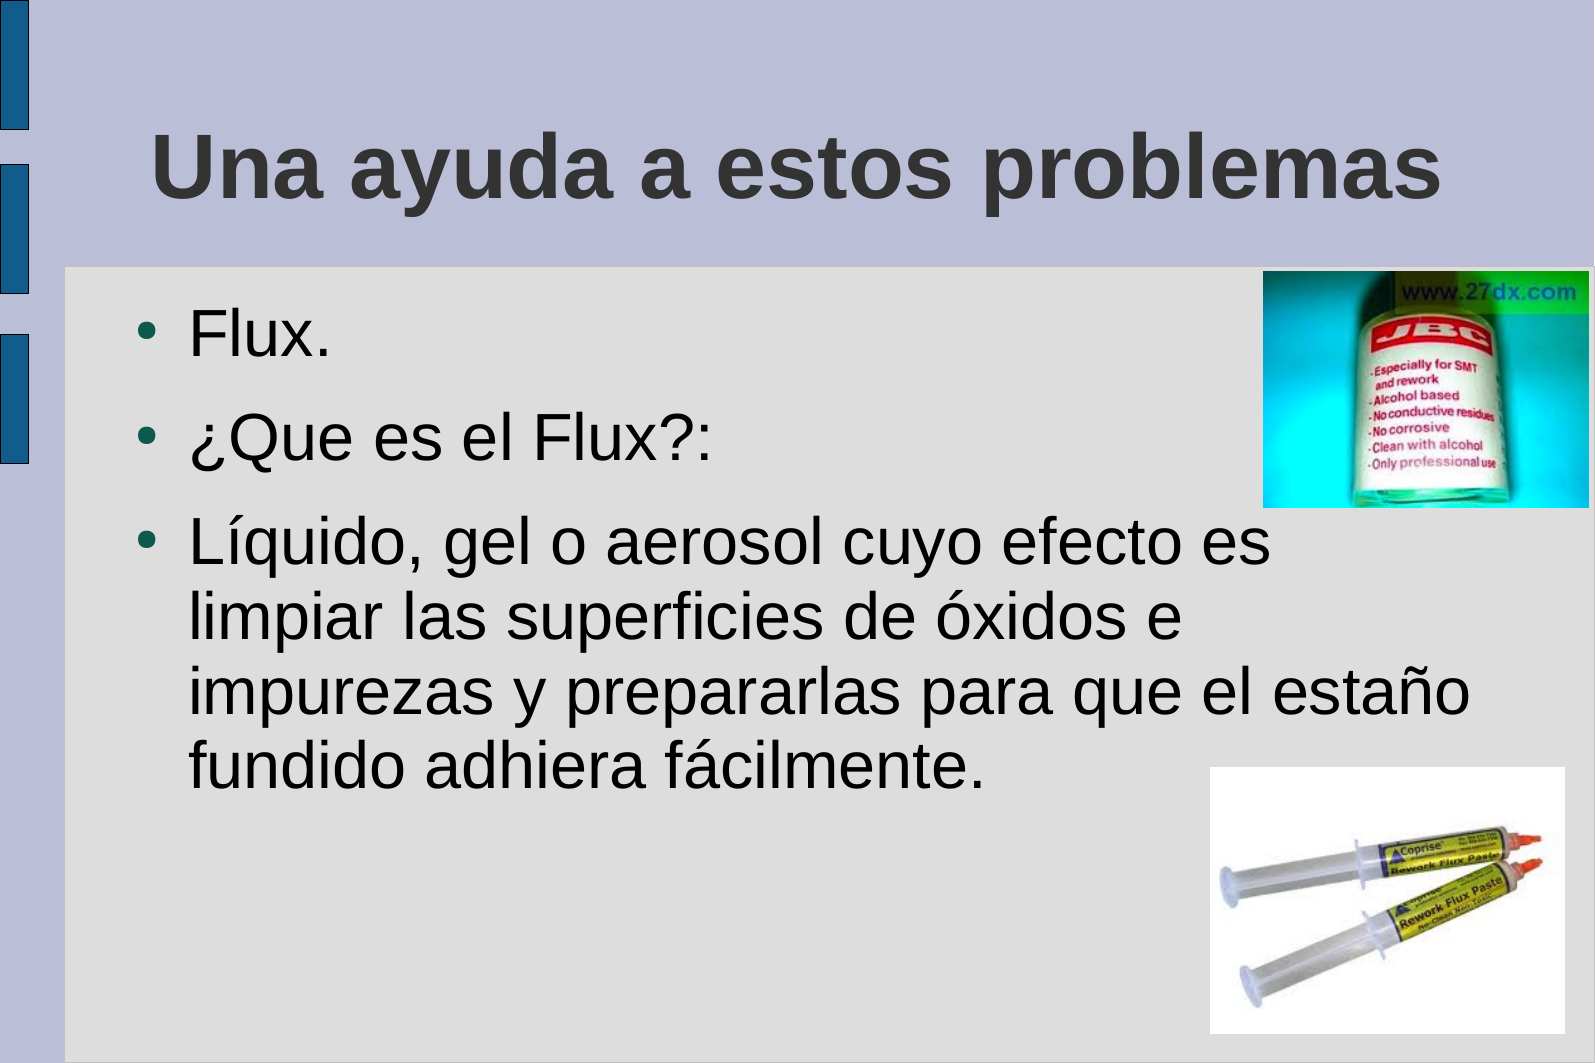

# Una ayuda a estos problemas
Flux.
¿Que es el Flux?:
Líquido, gel o aerosol cuyo efecto es limpiar las superficies de óxidos e impurezas y prepararlas para que el estaño fundido adhiera fácilmente.